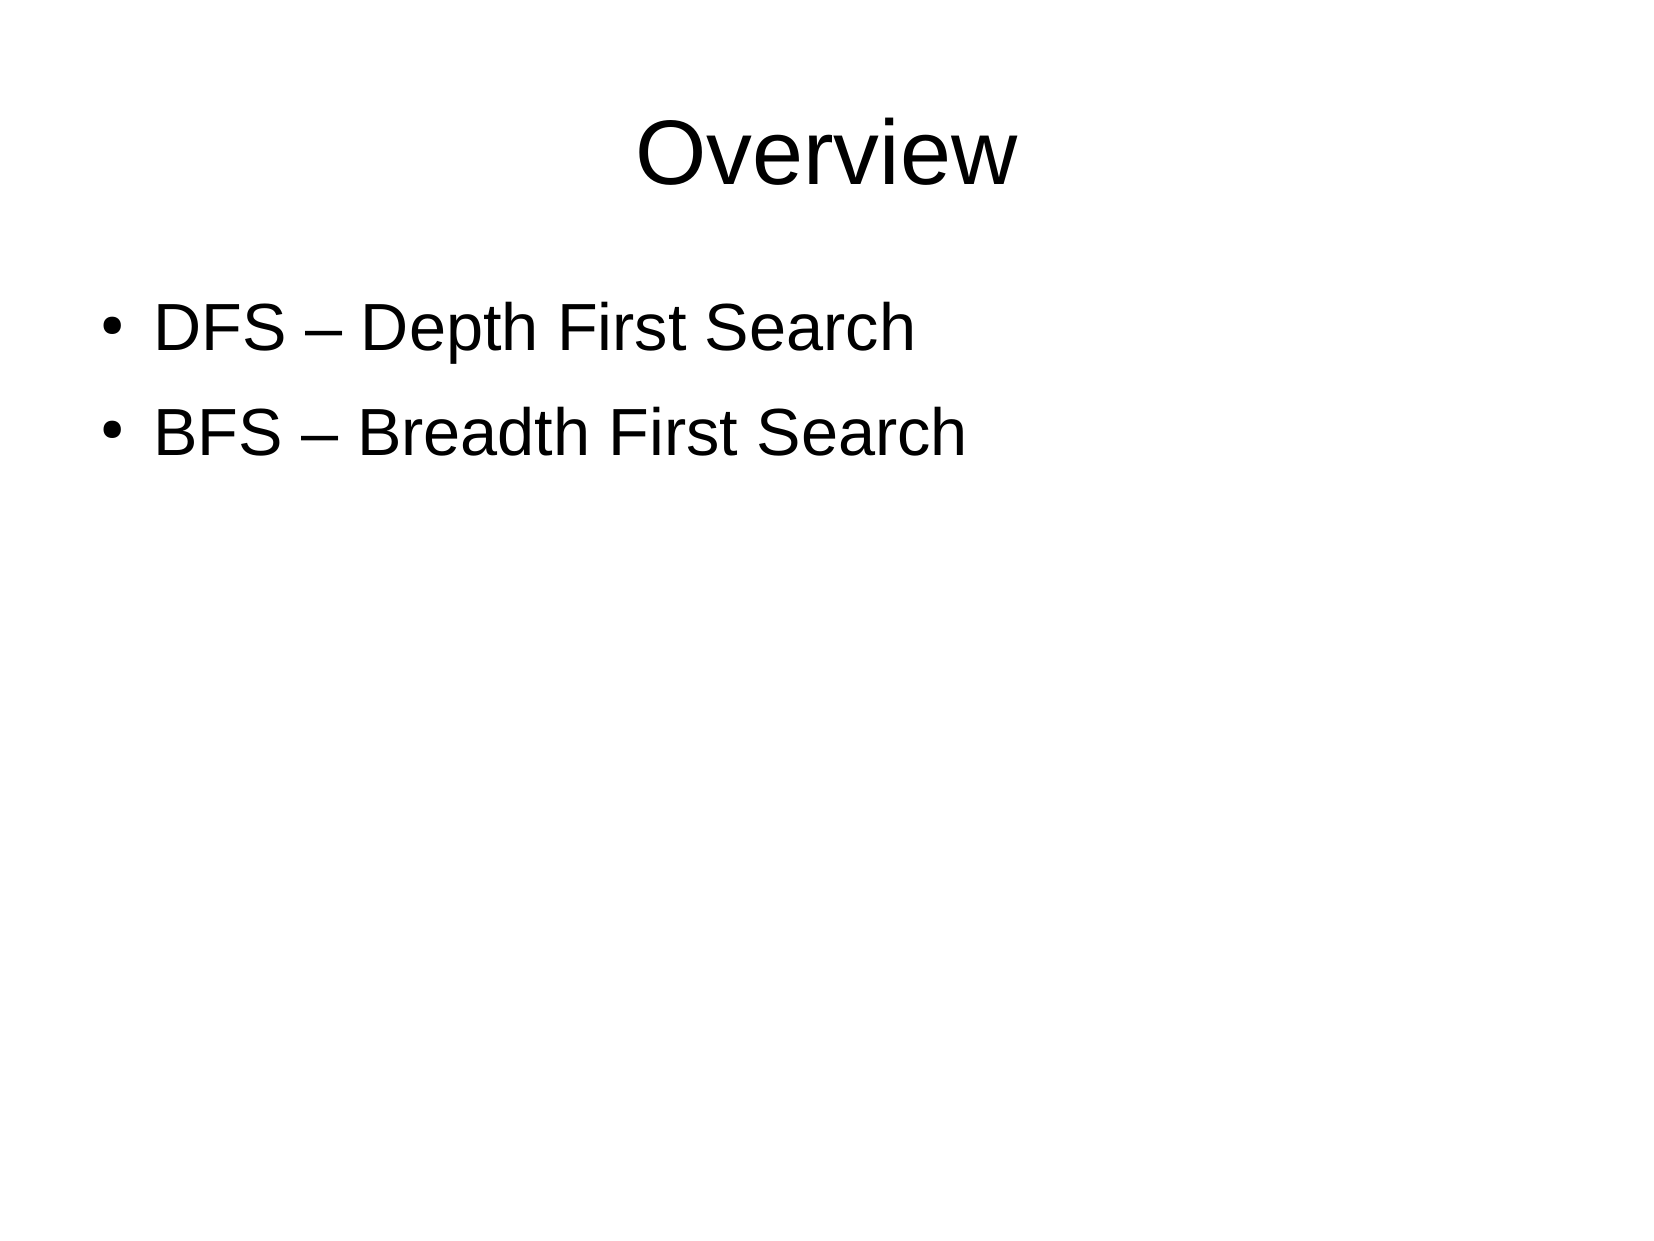

# Overview
DFS – Depth First Search
BFS – Breadth First Search